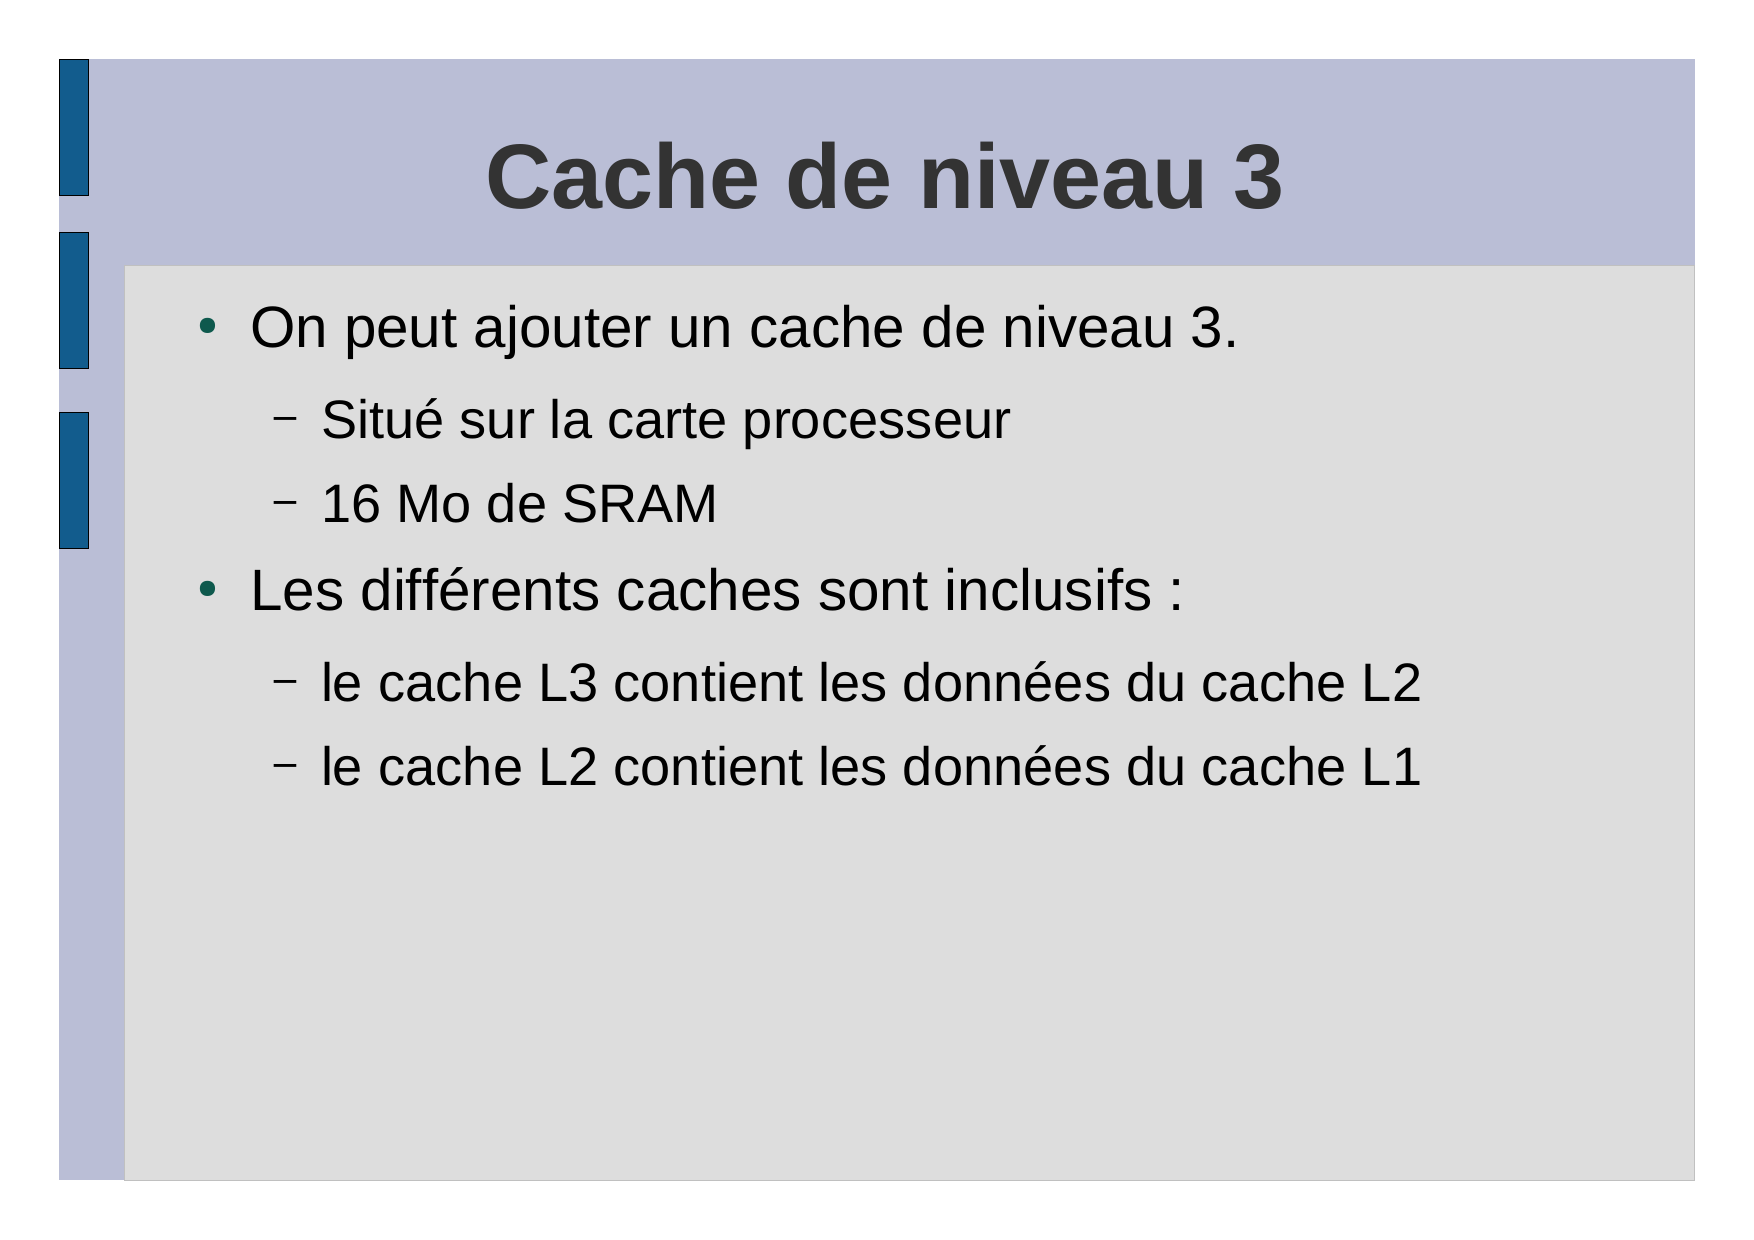

# Cache de niveau 3
On peut ajouter un cache de niveau 3.
Situé sur la carte processeur
16 Mo de SRAM
Les différents caches sont inclusifs :
le cache L3 contient les données du cache L2
le cache L2 contient les données du cache L1